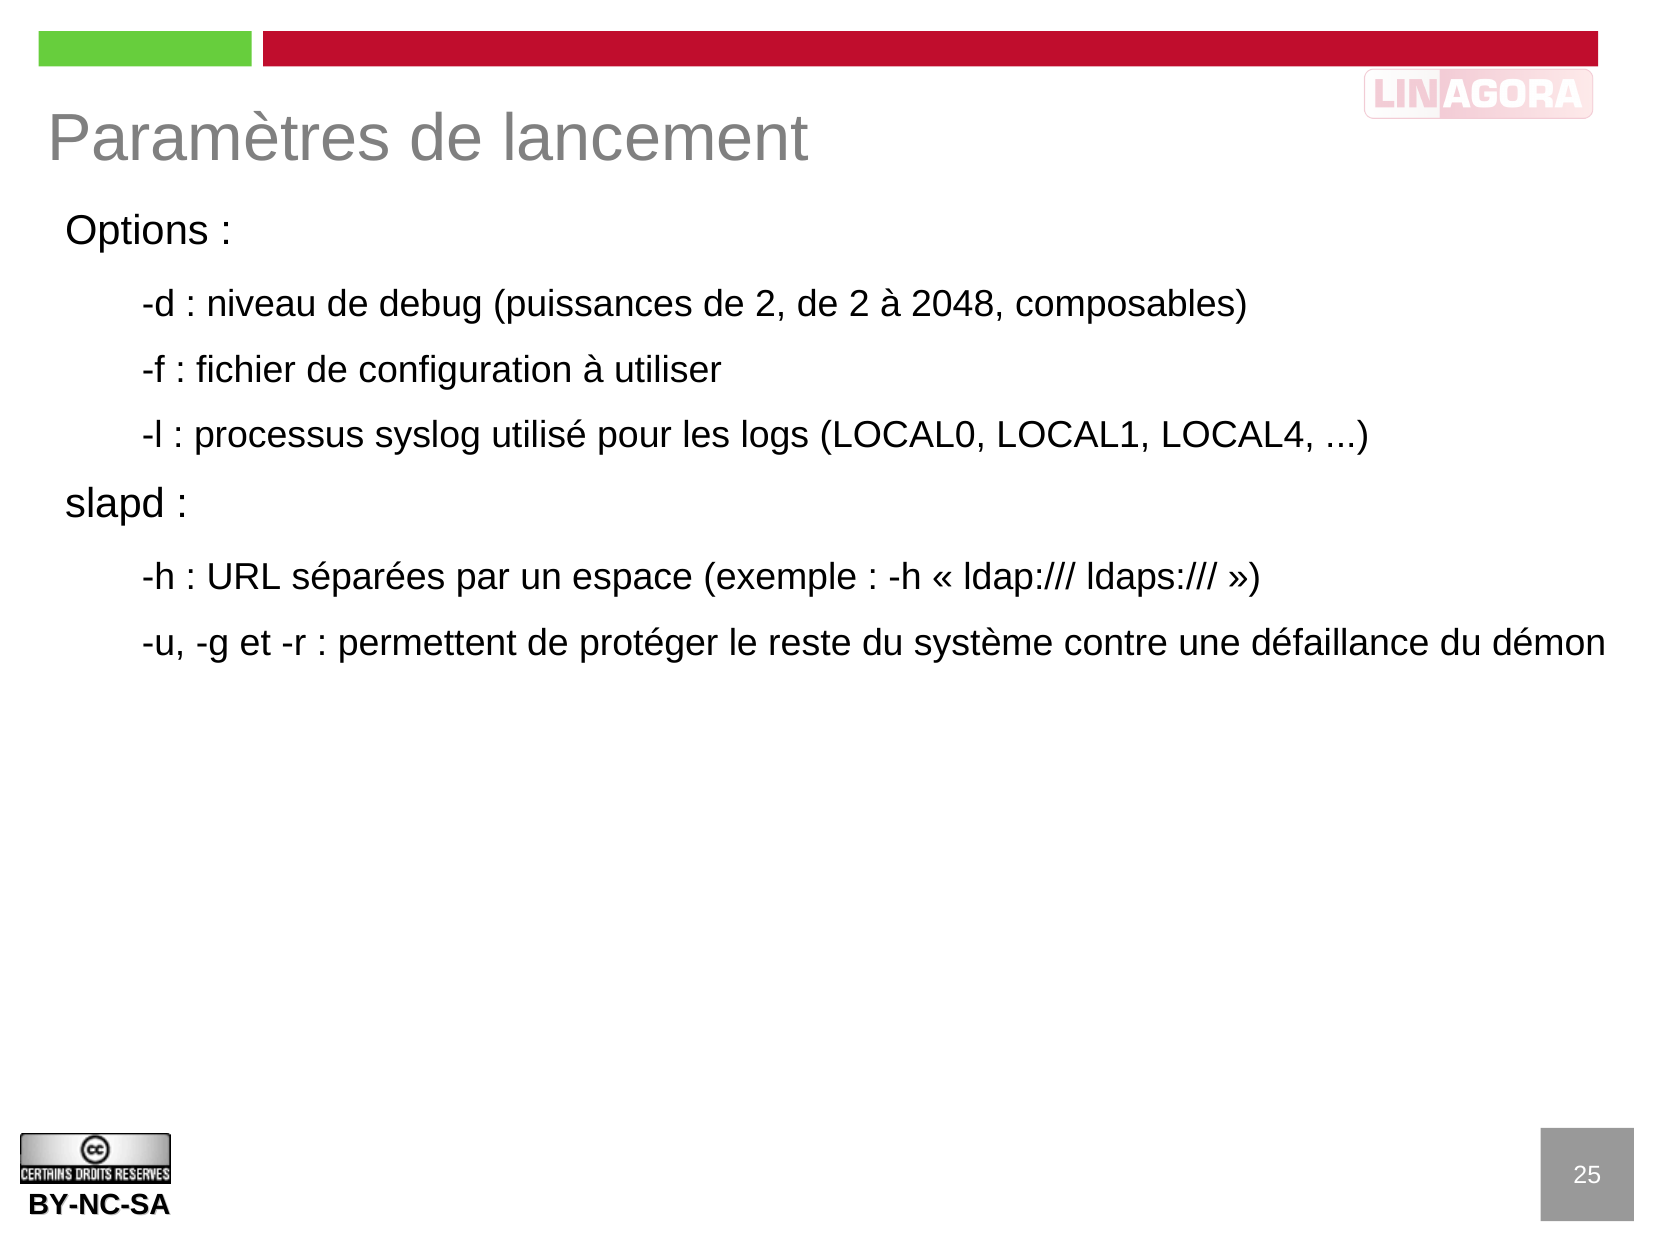

# Paramètres de lancement
Options :
-d : niveau de debug (puissances de 2, de 2 à 2048, composables)
-f : fichier de configuration à utiliser
-l : processus syslog utilisé pour les logs (LOCAL0, LOCAL1, LOCAL4, ...)
slapd :
-h : URL séparées par un espace (exemple : -h « ldap:/// ldaps:/// »)
-u, -g et -r : permettent de protéger le reste du système contre une défaillance du démon